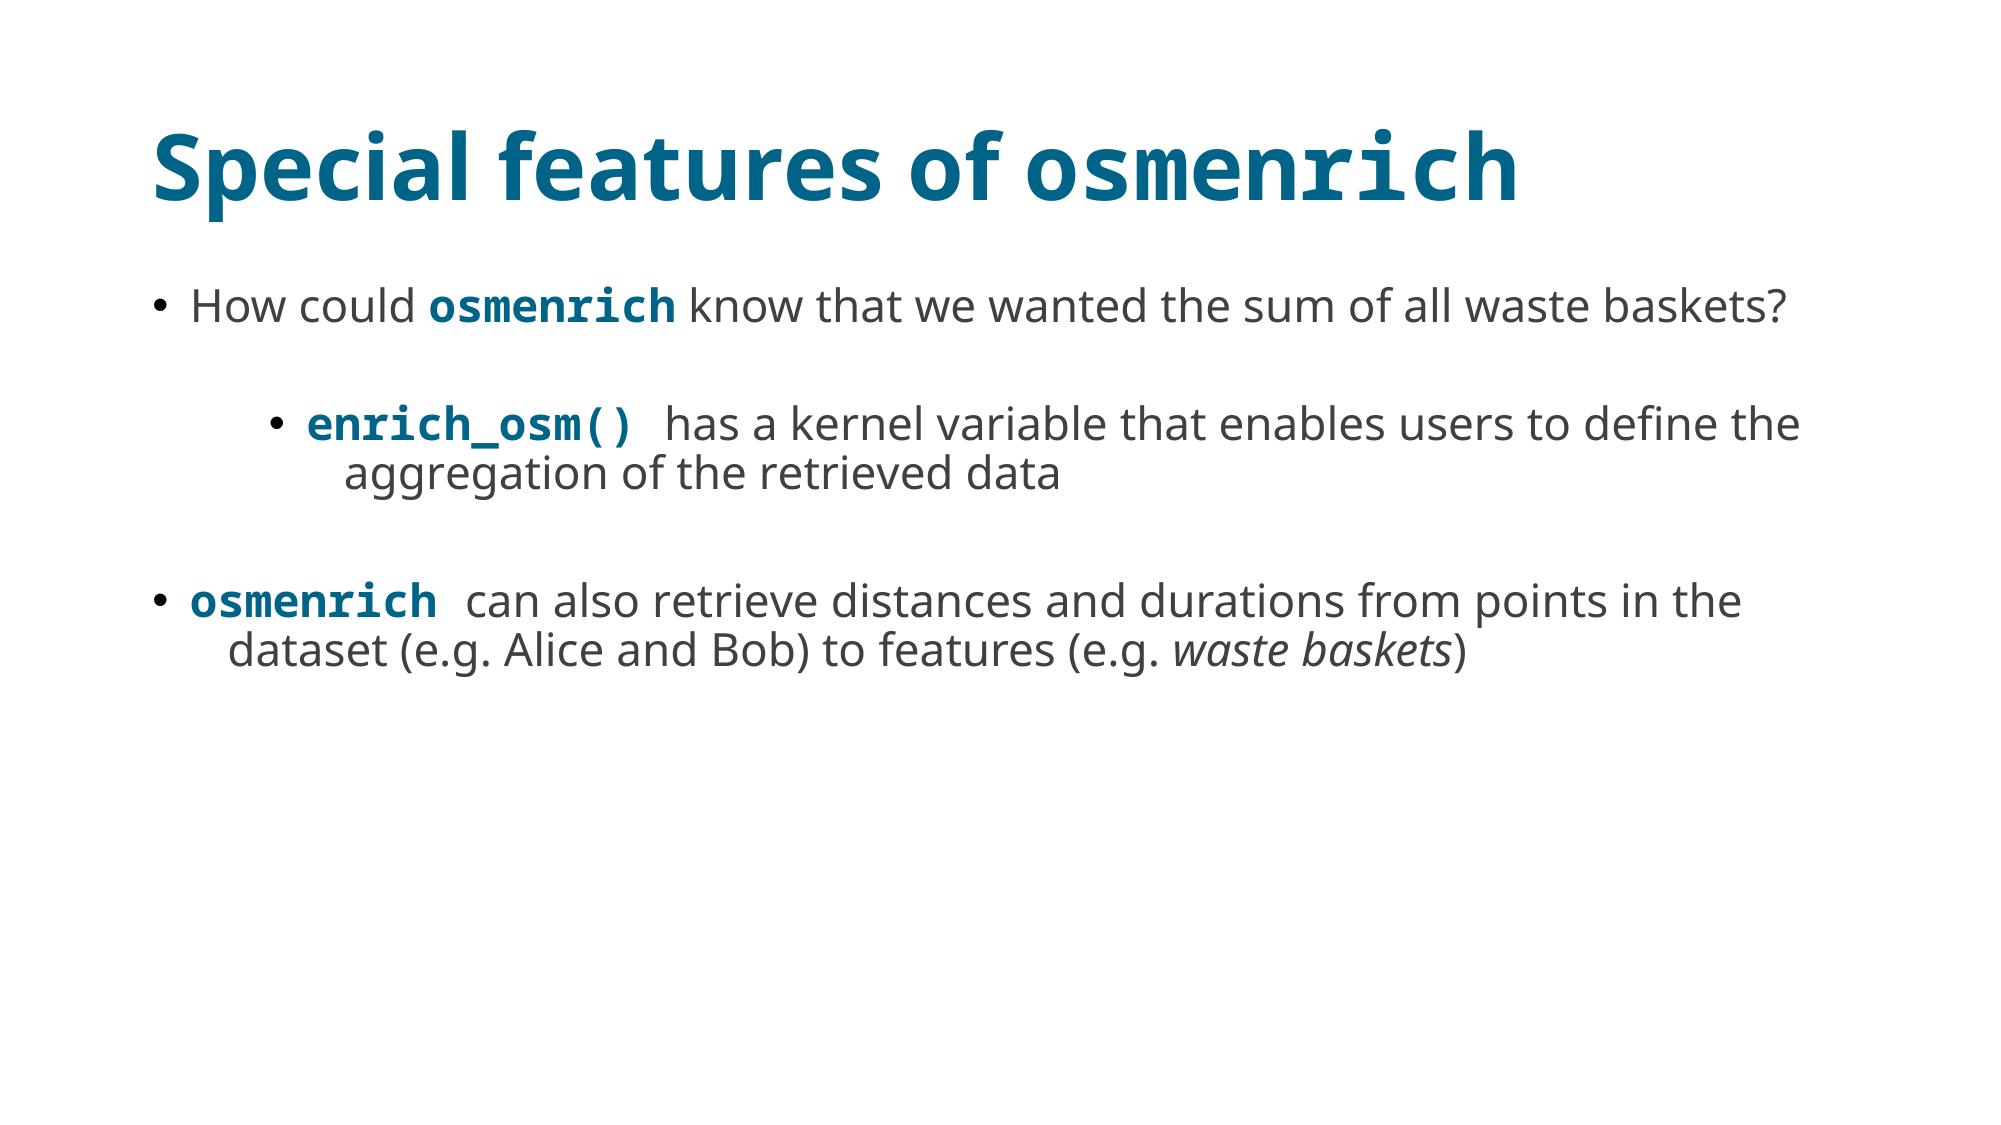

# Special features of osmenrich
How could osmenrich know that we wanted the sum of all waste baskets?
enrich_osm() has a kernel variable that enables users to define the aggregation of the retrieved data
osmenrich can also retrieve distances and durations from points in the dataset (e.g. Alice and Bob) to features (e.g. waste baskets)